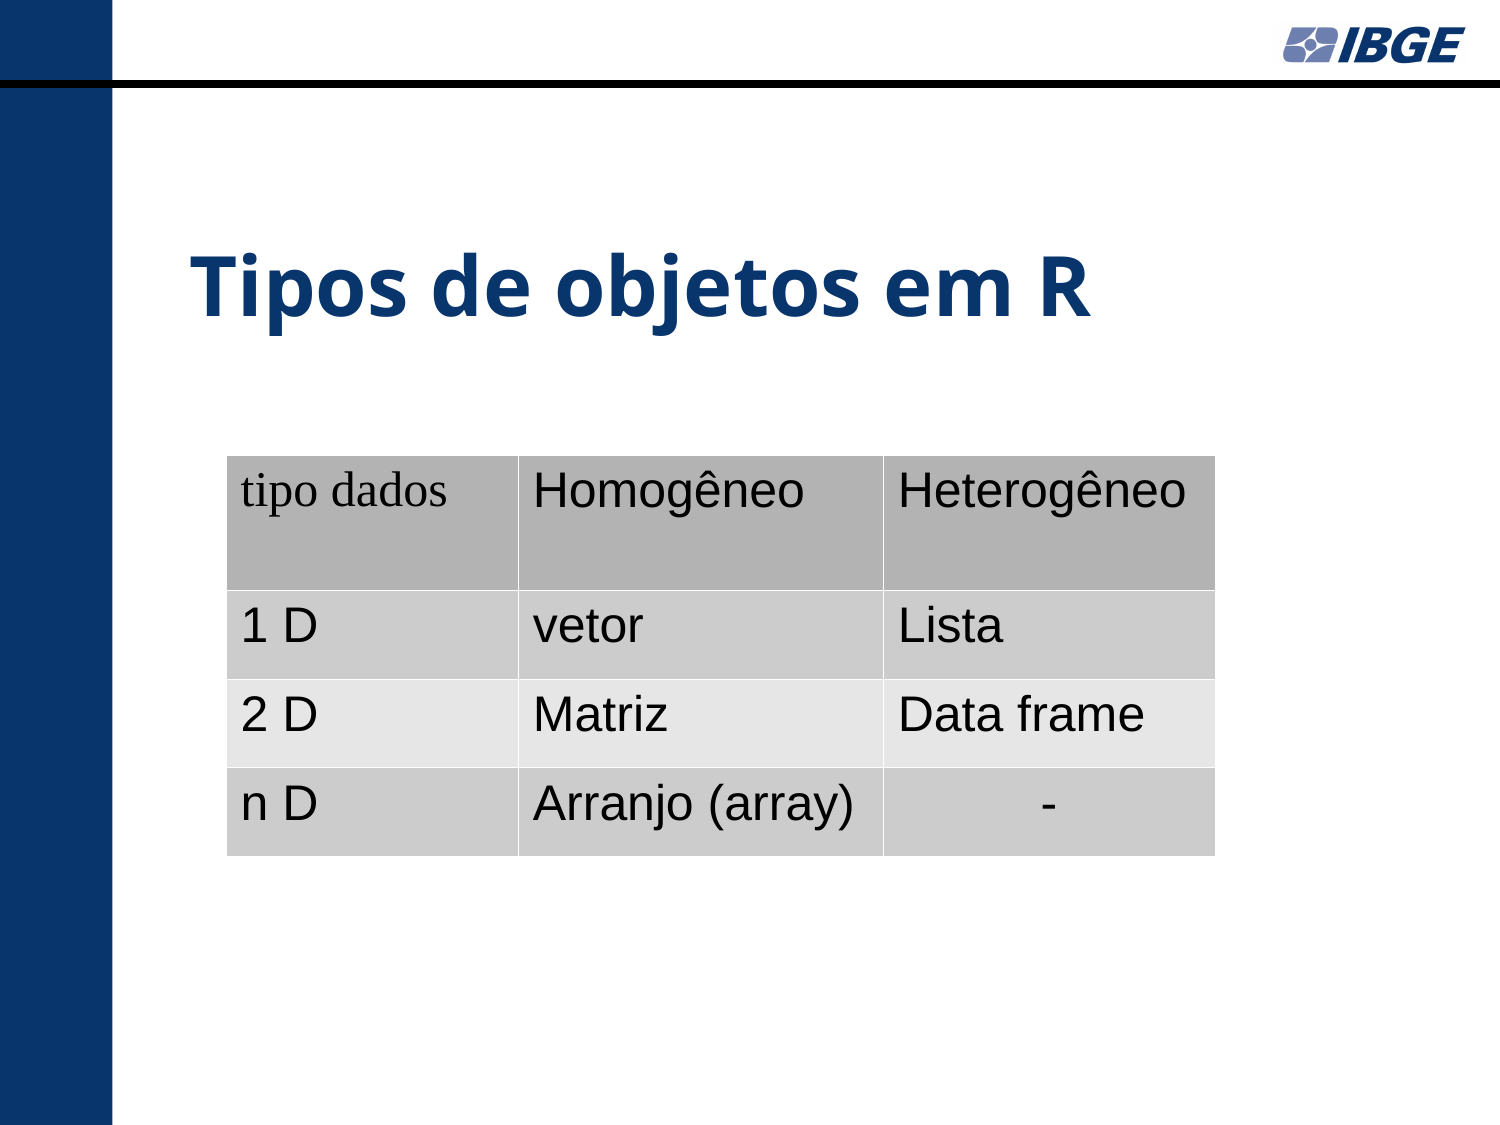

Tipos de objetos em R
| tipo dados | Homogêneo | Heterogêneo |
| --- | --- | --- |
| 1 D | vetor | Lista |
| 2 D | Matriz | Data frame |
| n D | Arranjo (array) | - |